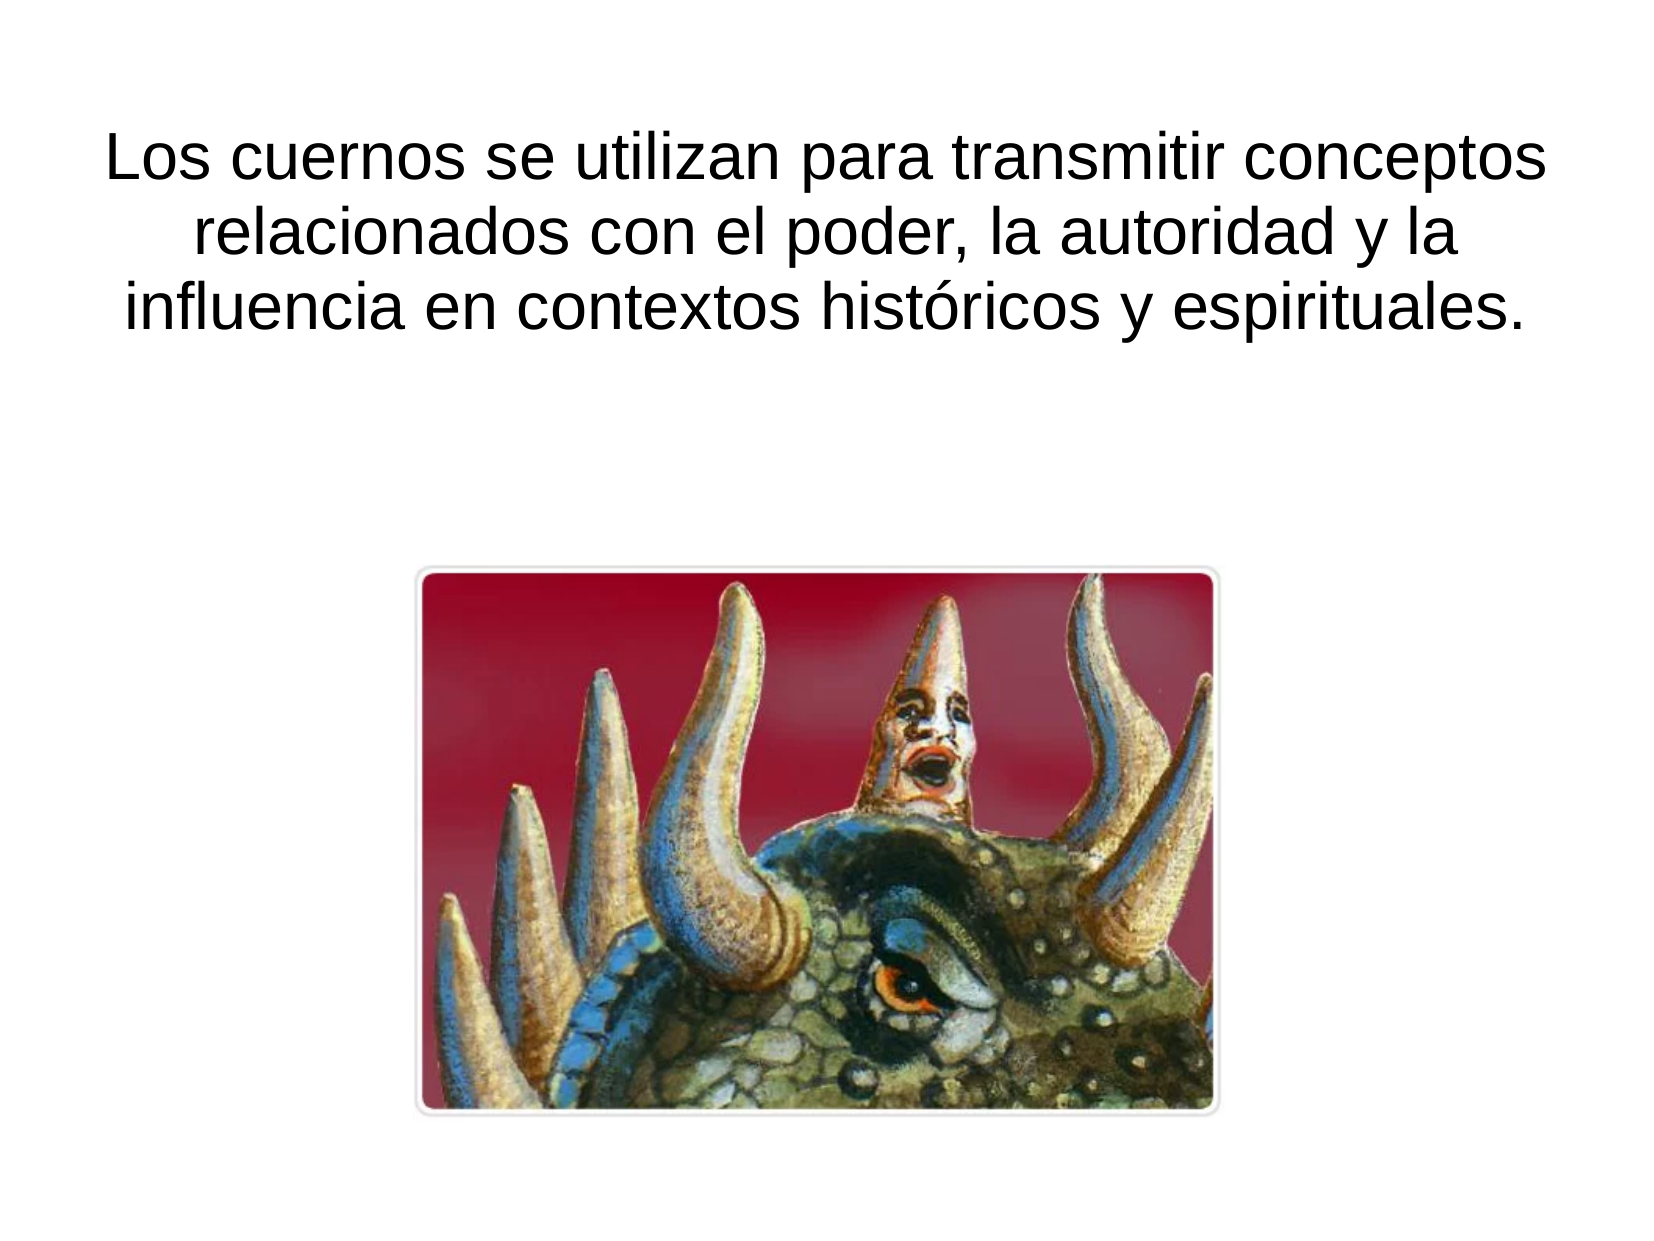

# Los cuernos se utilizan para transmitir conceptos relacionados con el poder, la autoridad y la influencia en contextos históricos y espirituales.